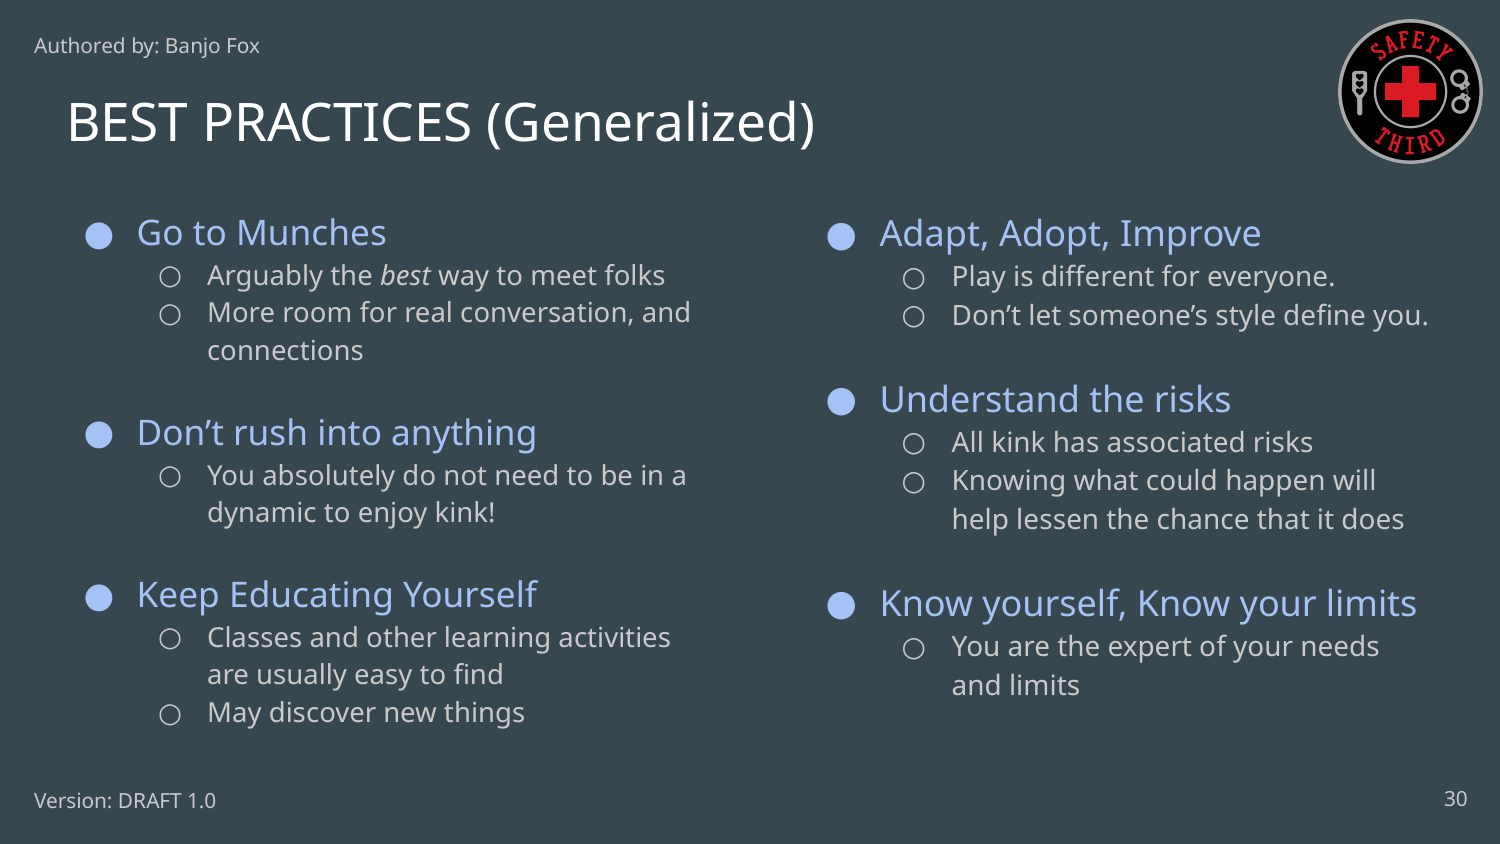

# BEST PRACTICES (Generalized)
Go to Munches
Arguably the best way to meet folks
More room for real conversation, and connections
Don’t rush into anything
You absolutely do not need to be in a dynamic to enjoy kink!
Keep Educating Yourself
Classes and other learning activities are usually easy to find
May discover new things
Adapt, Adopt, Improve
Play is different for everyone.
Don’t let someone’s style define you.
Understand the risks
All kink has associated risks
Knowing what could happen will help lessen the chance that it does
Know yourself, Know your limits
You are the expert of your needs and limits